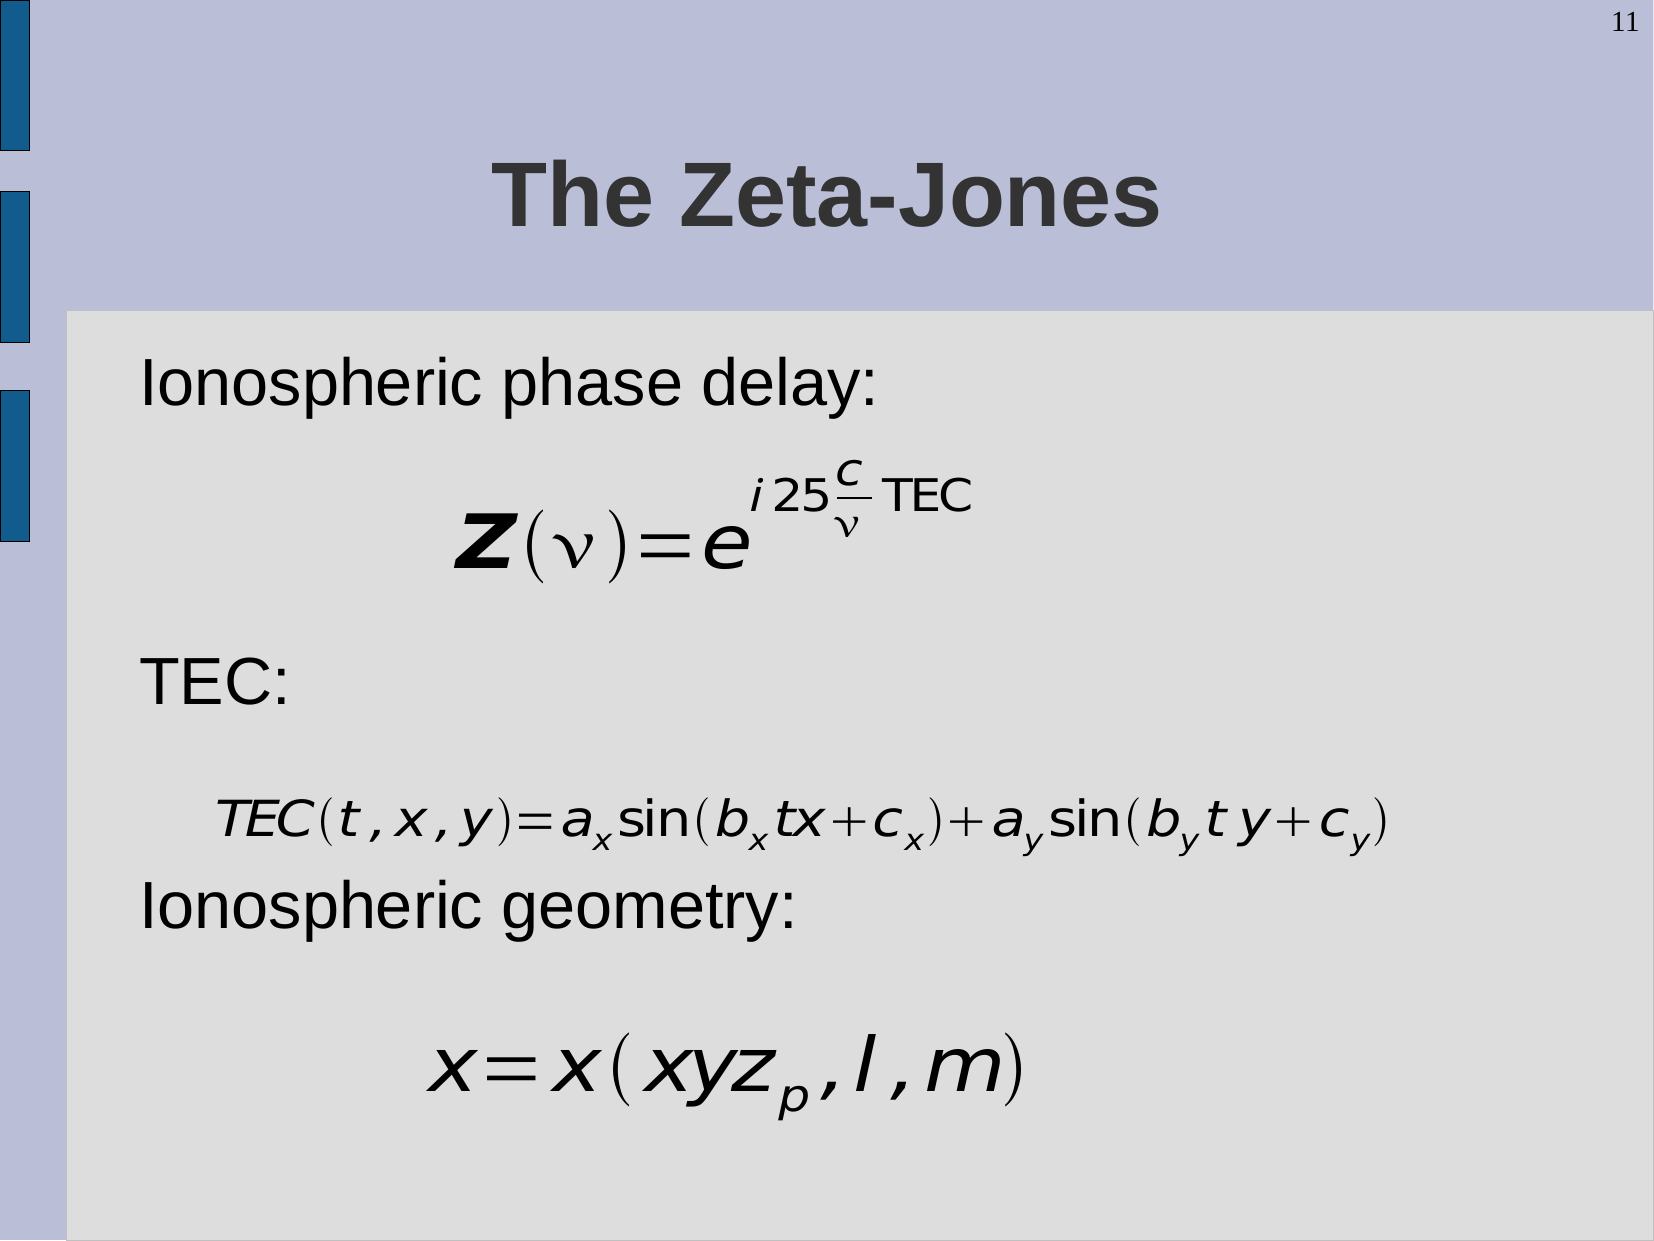

11
# The Zeta-Jones
Ionospheric phase delay:
TEC:
Ionospheric geometry: